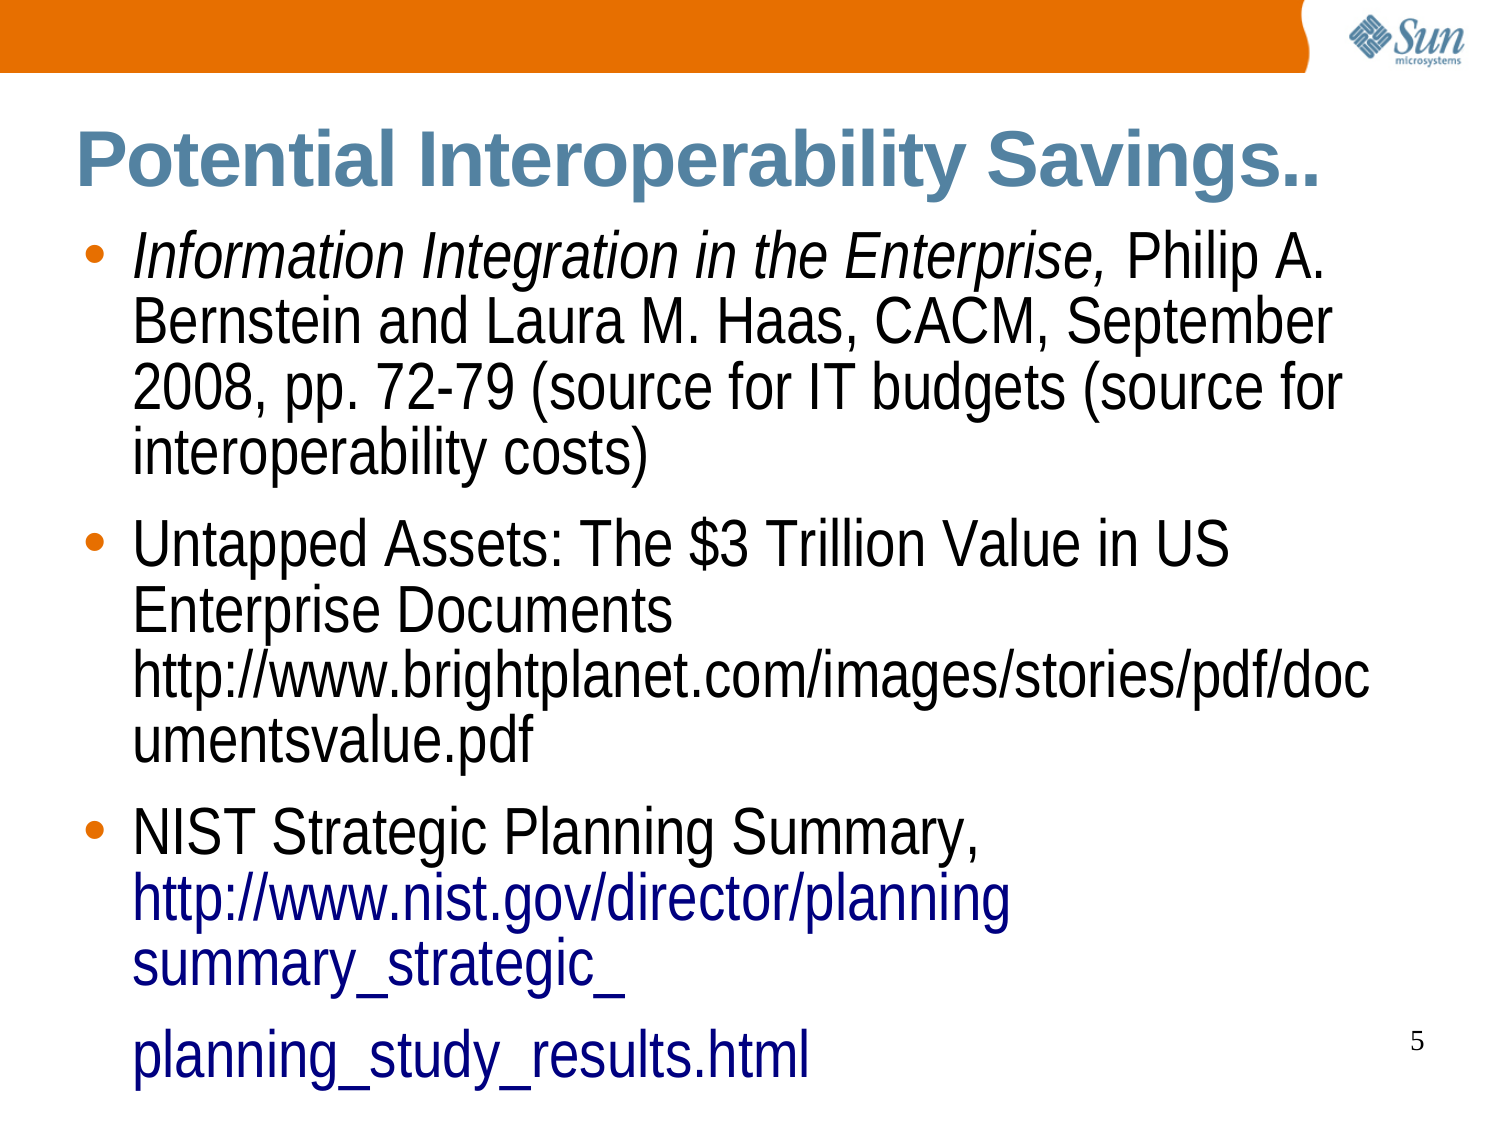

# Potential Interoperability Savings..
Information Integration in the Enterprise, Philip A. Bernstein and Laura M. Haas, CACM, September 2008, pp. 72-79 (source for IT budgets (source for interoperability costs)
Untapped Assets: The $3 Trillion Value in US Enterprise Documents http://www.brightplanet.com/images/stories/pdf/documentsvalue.pdf
NIST Strategic Planning Summary, http://www.nist.gov/director/planning
summary_strategic_
planning_study_results.html
5